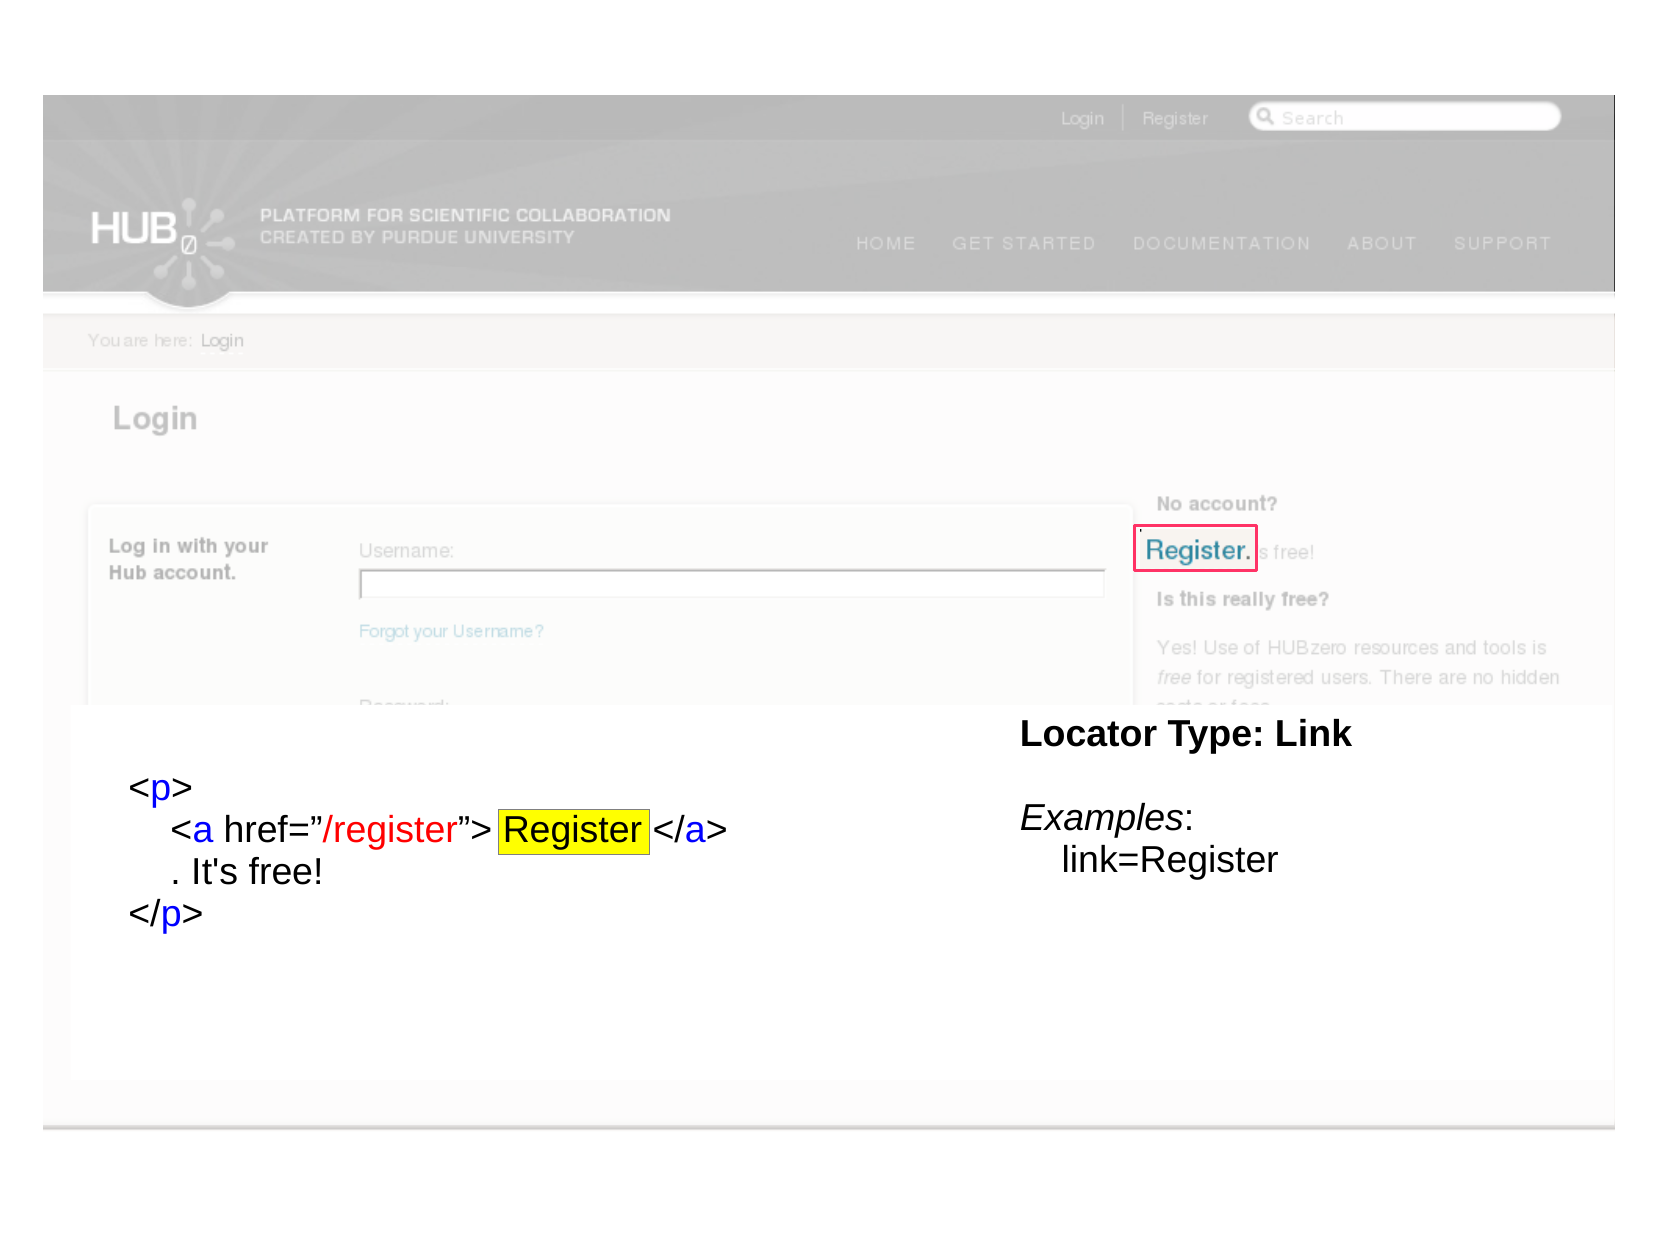

Locator Type: Link
Examples:
 link=Register
<p>
 <a href=”/register”> Register </a>
 . It's free!
</p>